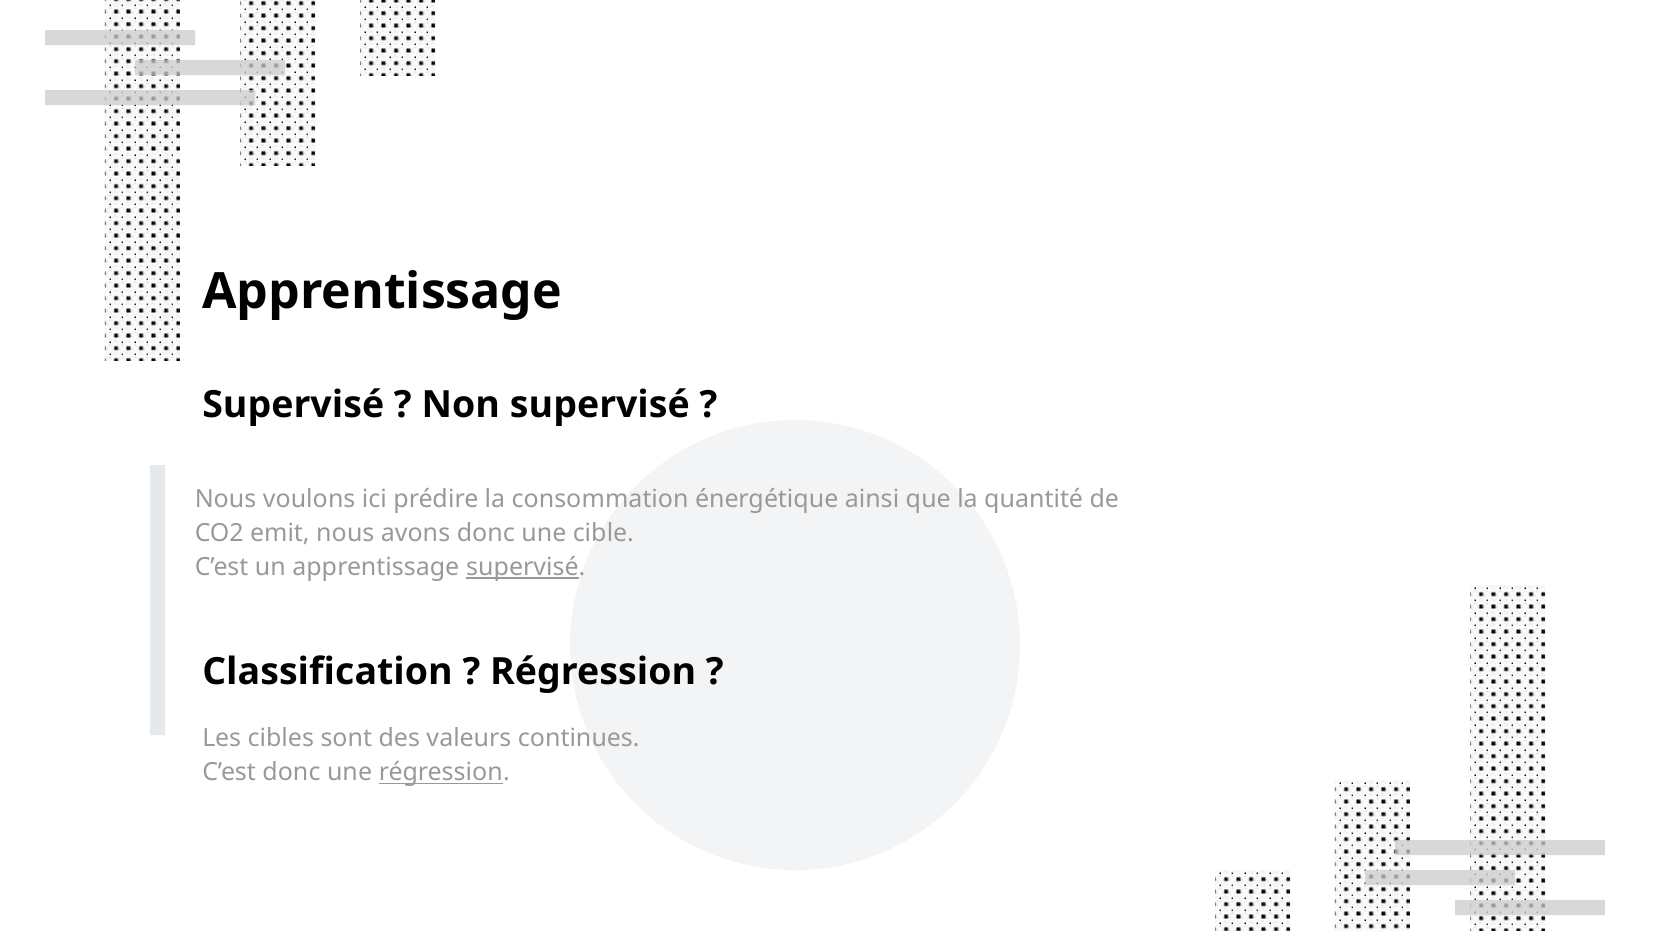

Apprentissage
Supervisé ? Non supervisé ?
Nous voulons ici prédire la consommation énergétique ainsi que la quantité de CO2 emit, nous avons donc une cible.
C’est un apprentissage supervisé.
Classification ? Régression ?
Les cibles sont des valeurs continues.
C’est donc une régression.